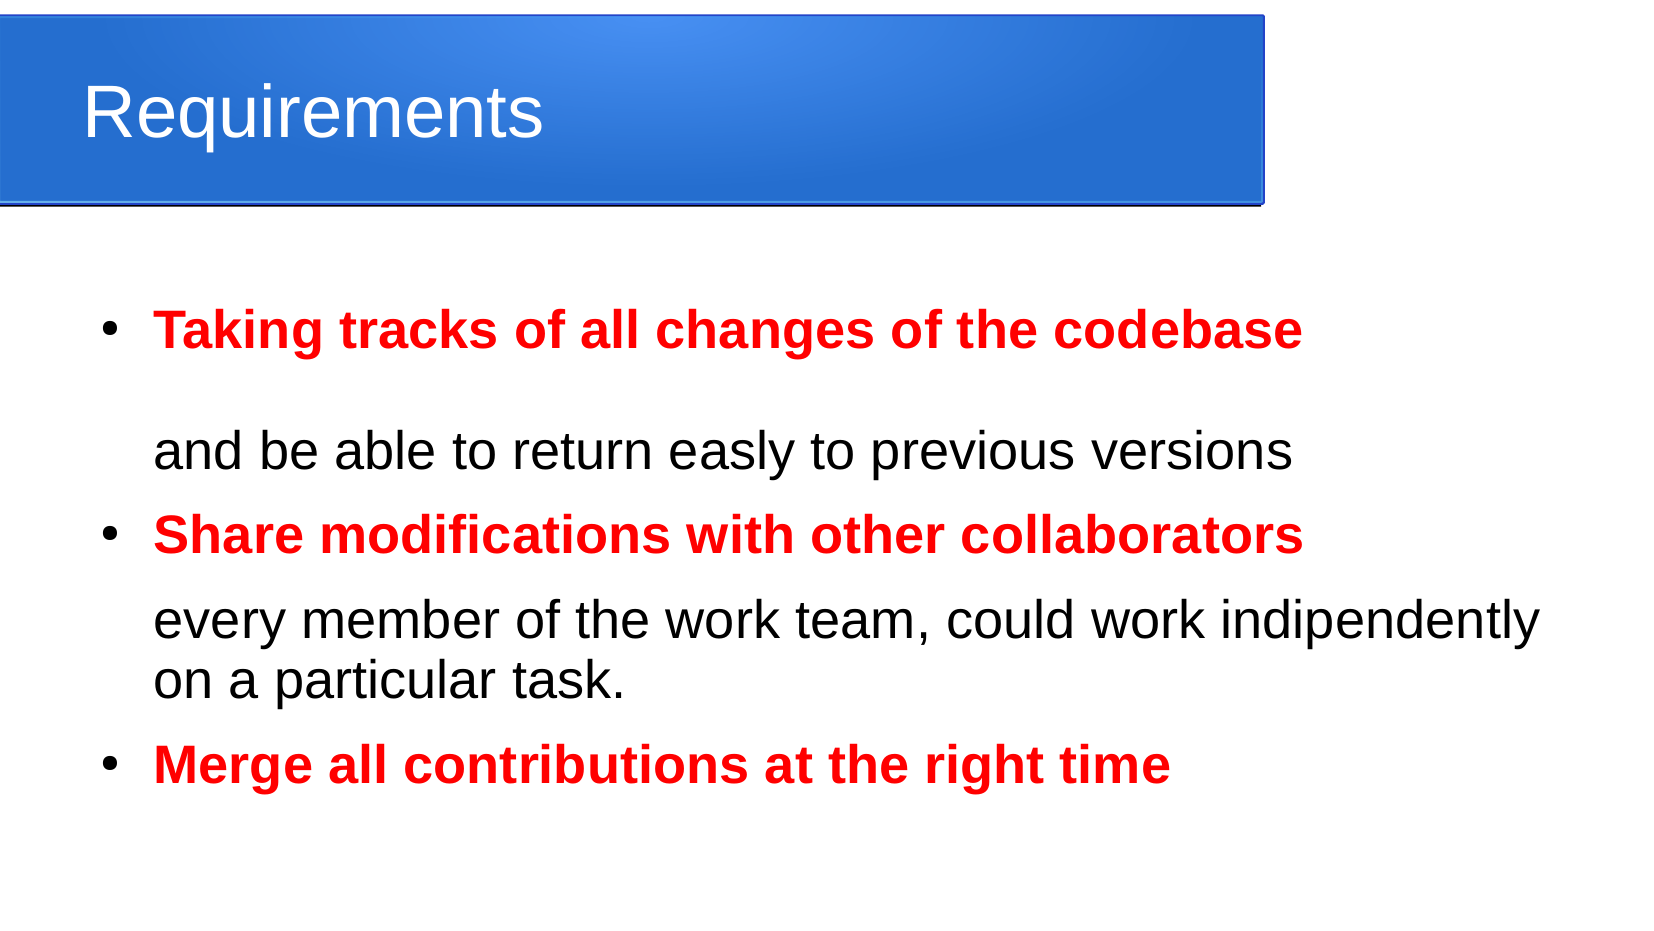

# Requirements
Taking tracks of all changes of the codebase
and be able to return easly to previous versions
Share modifications with other collaborators
every member of the work team, could work indipendently on a particular task.
Merge all contributions at the right time